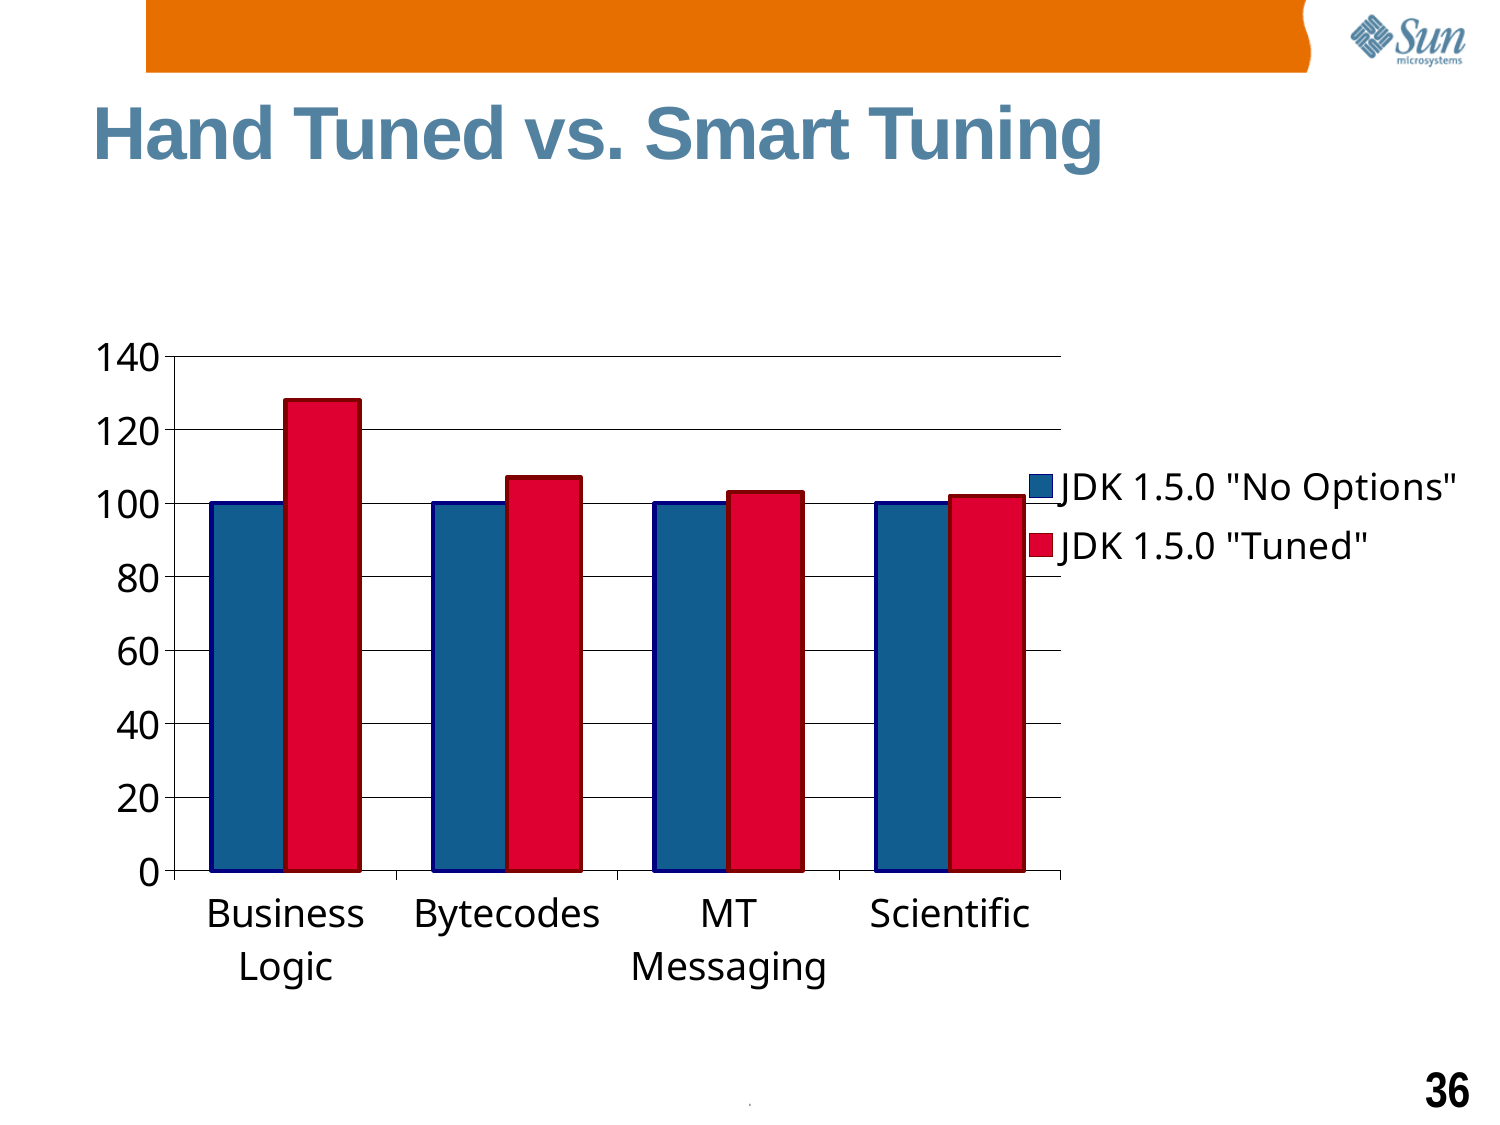

# Hand Tuned vs. Smart Tuning
### Chart
| Category | JDK 1.5.0 "No Options" | JDK 1.5.0 "Tuned" |
|---|---|---|
| Business Logic | 100.0 | 128.0 |
| Bytecodes | 100.0 | 107.0 |
| MT Messaging | 100.0 | 103.0 |
| Scientific | 100.0 | 102.0 |